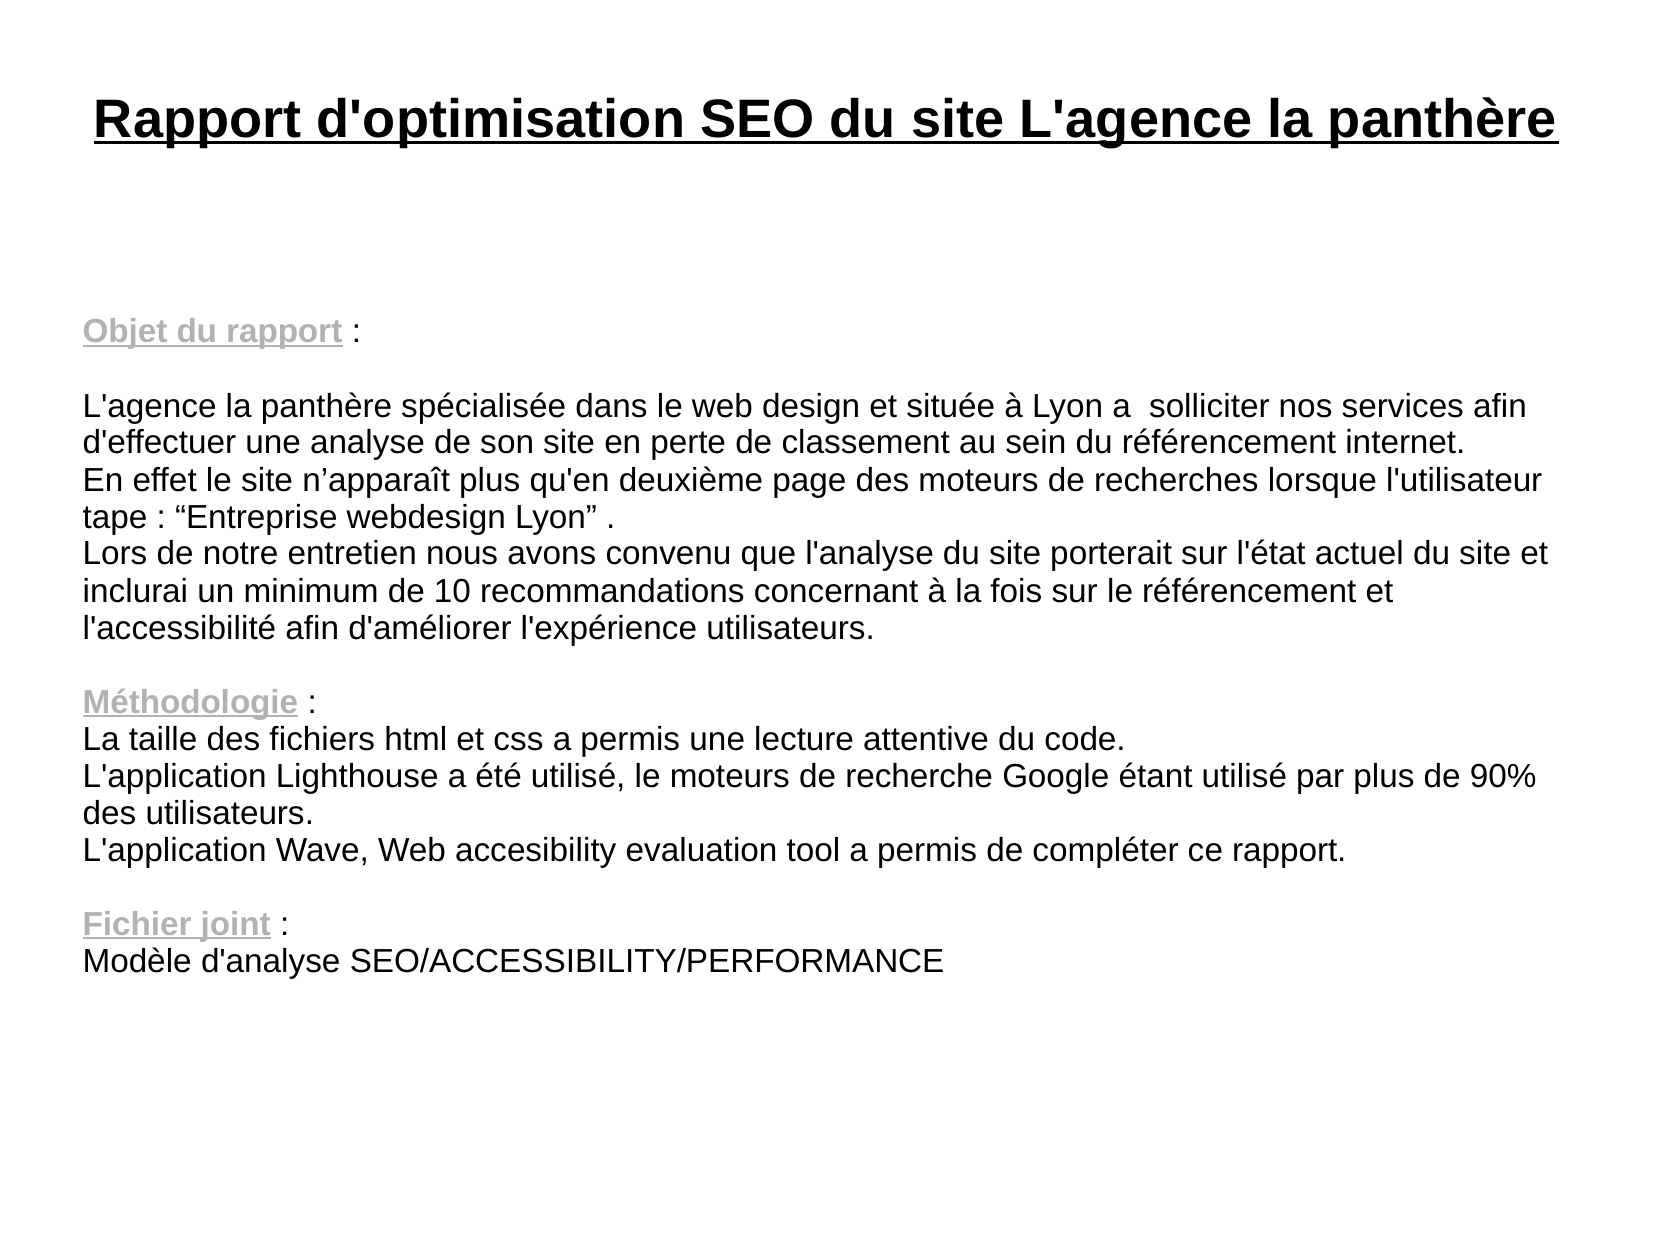

# Rapport d'optimisation SEO du site L'agence la panthère
Objet du rapport :
L'agence la panthère spécialisée dans le web design et située à Lyon a solliciter nos services afin d'effectuer une analyse de son site en perte de classement au sein du référencement internet.
En effet le site n’apparaît plus qu'en deuxième page des moteurs de recherches lorsque l'utilisateur tape : “Entreprise webdesign Lyon” .
Lors de notre entretien nous avons convenu que l'analyse du site porterait sur l'état actuel du site et inclurai un minimum de 10 recommandations concernant à la fois sur le référencement et l'accessibilité afin d'améliorer l'expérience utilisateurs.
Méthodologie :
La taille des fichiers html et css a permis une lecture attentive du code.
L'application Lighthouse a été utilisé, le moteurs de recherche Google étant utilisé par plus de 90% des utilisateurs.
L'application Wave, Web accesibility evaluation tool a permis de compléter ce rapport.
Fichier joint :
Modèle d'analyse SEO/ACCESSIBILITY/PERFORMANCE